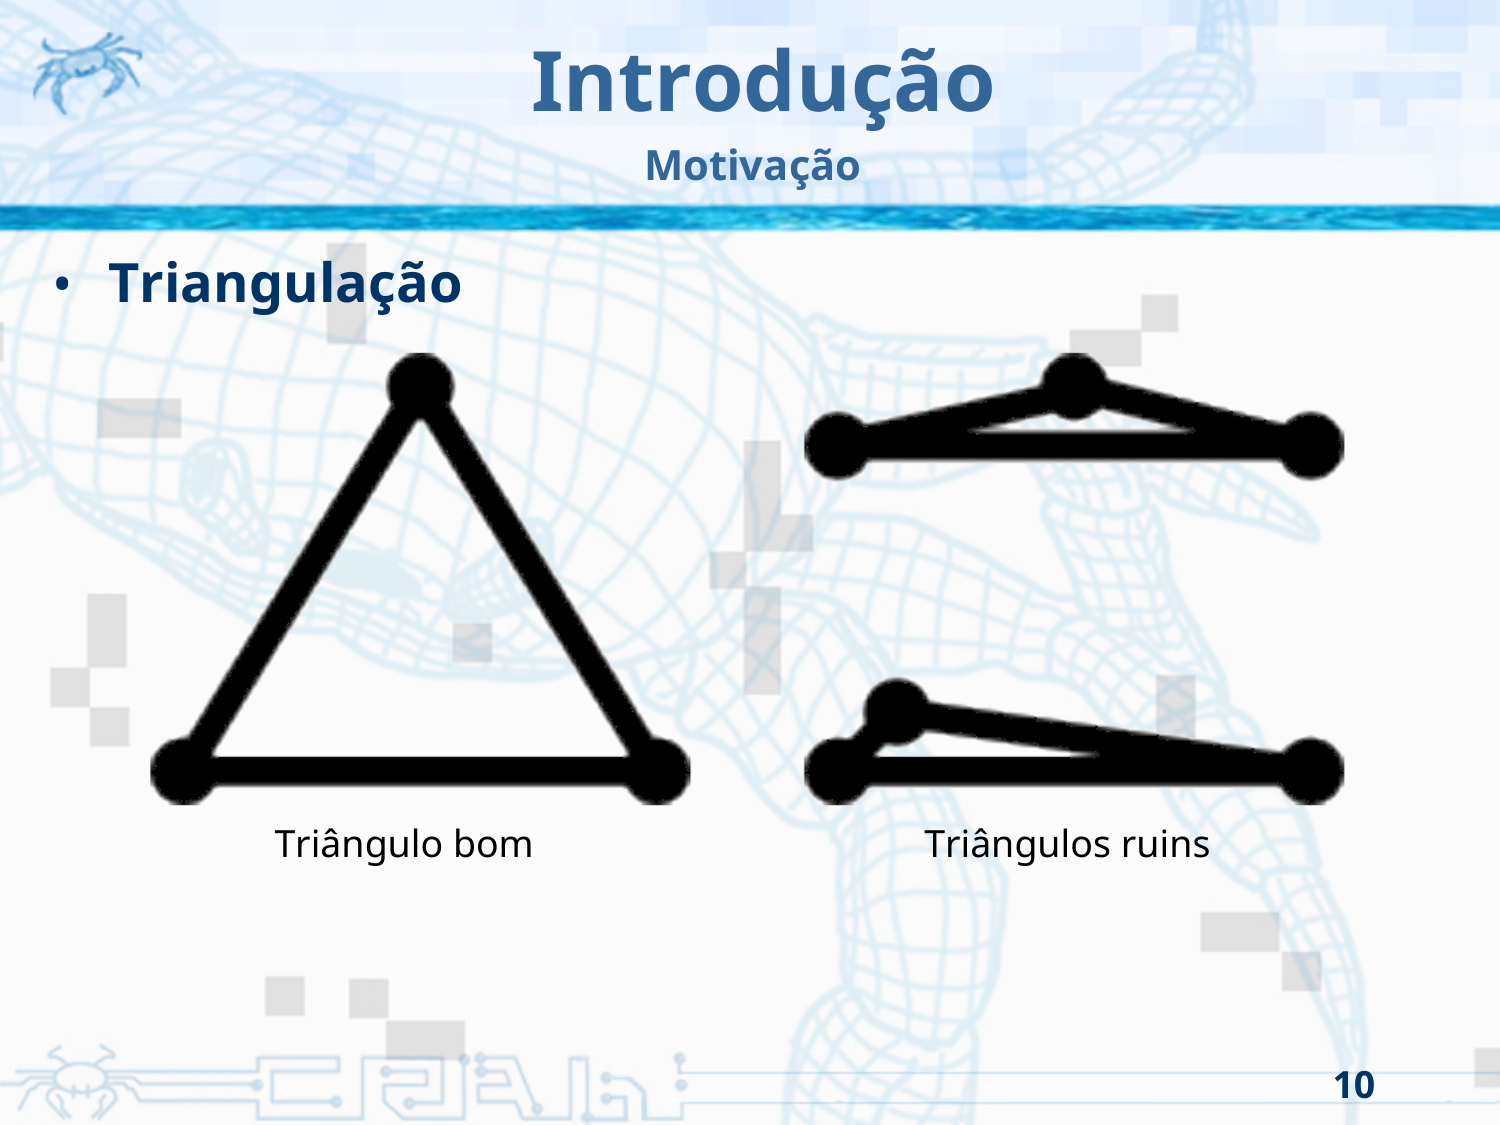

Introdução
Motivação
Triangulação
Triângulo bom
Triângulos ruins